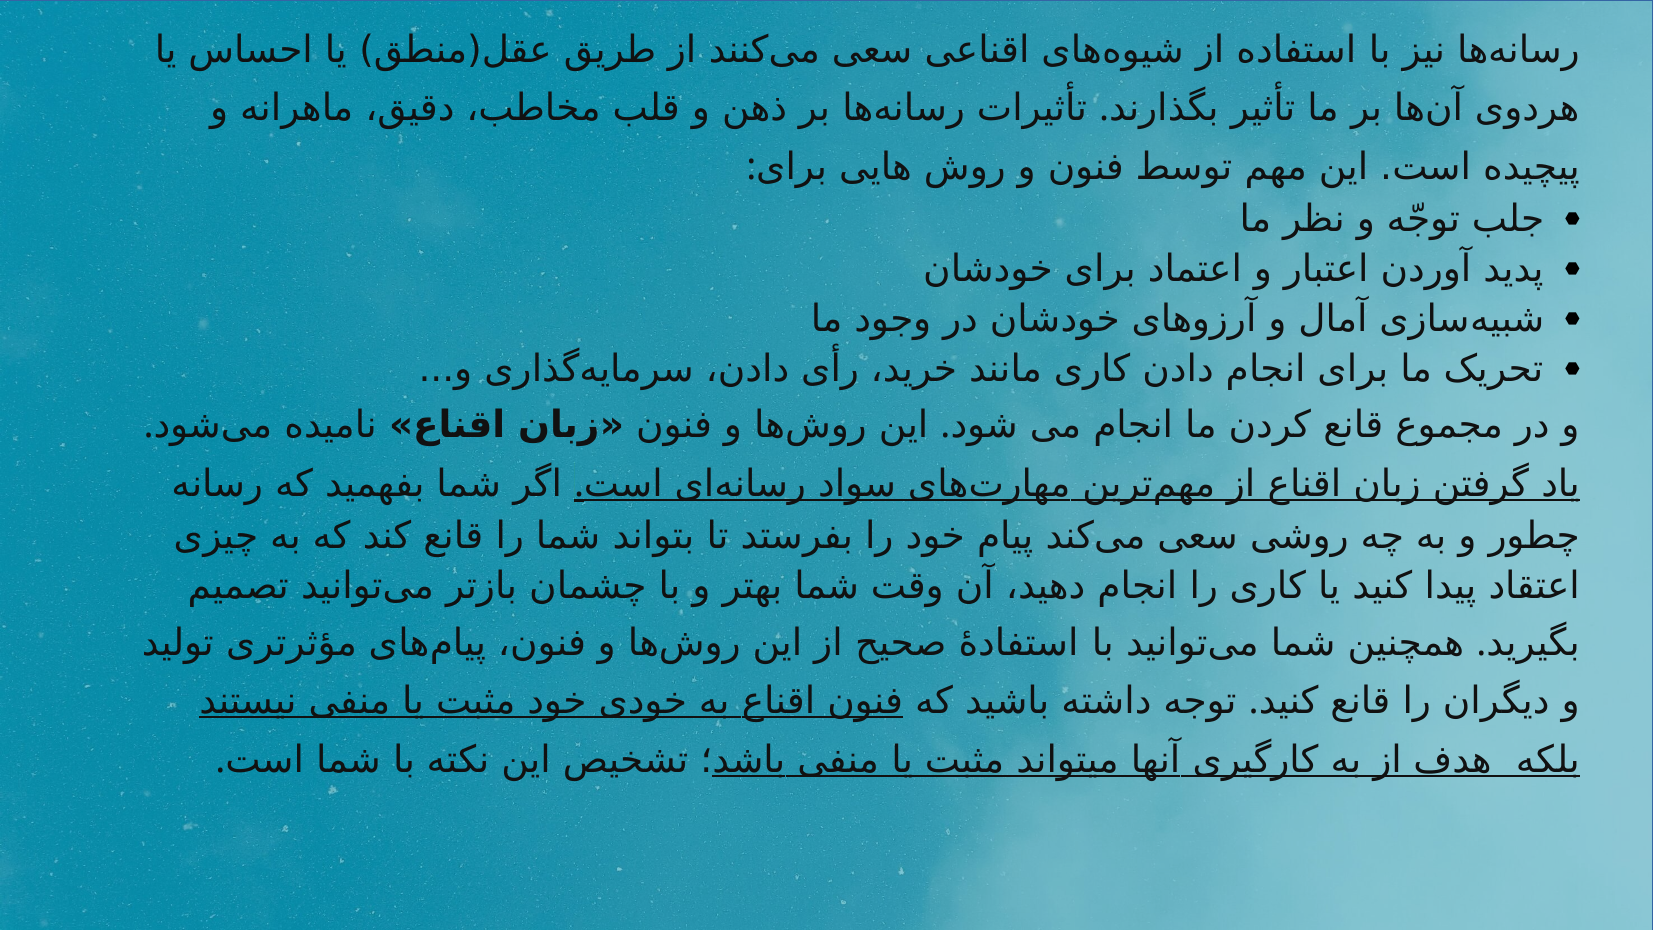

‫رسانه‬‫‌ها‬ ‫نیز‬ ‫با‬ ‫استفاده‬ ‫از‬ ‫شیوه‌‌‫های‬ ‫اقناعی‬ ‫سعی‬ ‫می‬‌‫کنند‬ ‫از‬ ‫طریق‬ ‫عقل(منطق)‬ ‫یا‬ ‫احساس‬ ‫یا‬ هردوی ‬‫آن‌ها‬ ‫بر‬ ‫ما‬ ‫تأثیر‬ ‫بگذارند‪.‬‬ ‫تأثیرات‬ ‫رسانه‌‌‫ها‬ ‫بر‬ ‫ذهن‬ ‫و‬ ‫قلب‬ ‫مخاطب‪،‬‬ ‫دقیق‪،‬‬ ‫ماهرانه‬ ‫و‬ ‫پیچیده‬ ‫است‪.‬ ‬‫این‬ ‫مهم‬ ‫توسط‬ ‫فنون‬ ‫و‬ ‫روش‬ ‫هایی‬ ‫برای‪:‬‬
جلب توجّه و نظر ما
پدید آوردن اعتبار و اعتماد برای خودشان
شبیه‌سازی آمال و آرزوهای خودشان در وجود ما
تحریک ما برای انجام دادن کاری مانند خرید، رأی دادن، سرمایه‌گذاری و...
‫و‬‫ در‬ ‫مجموع‬ ‫قانع‬ ‫کردن‬ ‫ما‬ ‫انجام‬ ‫می‬ ‫شود‪.‬‬ ‫این‬ ‫روش‌‫ها‬ ‫و‬ ‫فنون‬ ‫«‫زبان‬ ‫اقناع»‬ ‫نامیده‬ ‫می‬‌‫شود‪.‬‬ ‫یاد‬ گرفتن ‬‫زبان‬ ‫اقناع‬ ‫از‬ ‫مهم‌‫ترین‬ ‫مهارت‌‫های‬ ‫سواد‬ ‫رسانه‌‫ای‬ ‫است‪.‬‬ ‫اگر‬ ‫شما‬ ‫بفهمید‬ ‫که‬ ‫رسانه‬ ‫چطور‬ ‫و‬ ‫به ‬‫چه‬ ‫روشی‬ ‫سعی‬ ‫می‬‌کند‬ ‫پیام‬ ‫خود‬ ‫را‬ ‫بفرستد‬ ‫تا‬ ‫بتواند‬ ‫شما‬ ‫را‬ ‫قانع‬ ‫کند‬ ‫که‬ ‫به‬ ‫چیزی‬ ‫اعتقاد‬ ‫پیدا‬ ‫کنید‬ ‫یا‬‫ کاری‬ ‫را‬ ‫انجام‬ ‫دهید‪،‬‬ ‫آن‬ ‫وقت‬ ‫شما‬ ‫بهتر‬ ‫و‬ ‫با‬ ‫چشمان‬ ‫بازتر‬ ‫می‌‫توانید‬ ‫تصمیم‬ ‫بگیرید‪.‬‬ ‫همچنین‬ ‫شما‬ ‫می‬‫‌توانید‬ ‫با‬ ‫استفادۀ‬ ‫صحیح‬ ‫از‬ ‫این‬ ‫روش‌‌ها‬ ‫و‬ ‫فنون‪،‬‬ ‫پیام‬‌های‬ ‫مؤثرتری‬ ‫تولید‬ ‫و‬ ‫دیگران‬ ‫را‬ ‫قانع‬ ‫کنید‪.‬ ‫توجه‬‫ داشته‬ ‫باشید‬ ‫که‬ ‫فنون‬ ‫اقناع‬ ‫به‬ ‫خودی‬ ‫خود‬ ‫مثبت‬ ‫یا‬ ‫منفی‬ ‫نیستند‬ ‫بلکه‬ ‫هدف‬ ‫از‬ ‫به‬ ‫کارگیری‬ ‫آنها‬ ‫می‬‫تواند‬ ‫مثبت‬ ‫یا‬ ‫منفی‬ ‫باشد؛‬ ‫تشخیص‬ ‫این‬ ‫نکته‬ ‫با‬ ‫شما‬ ‫است‪.‬‬